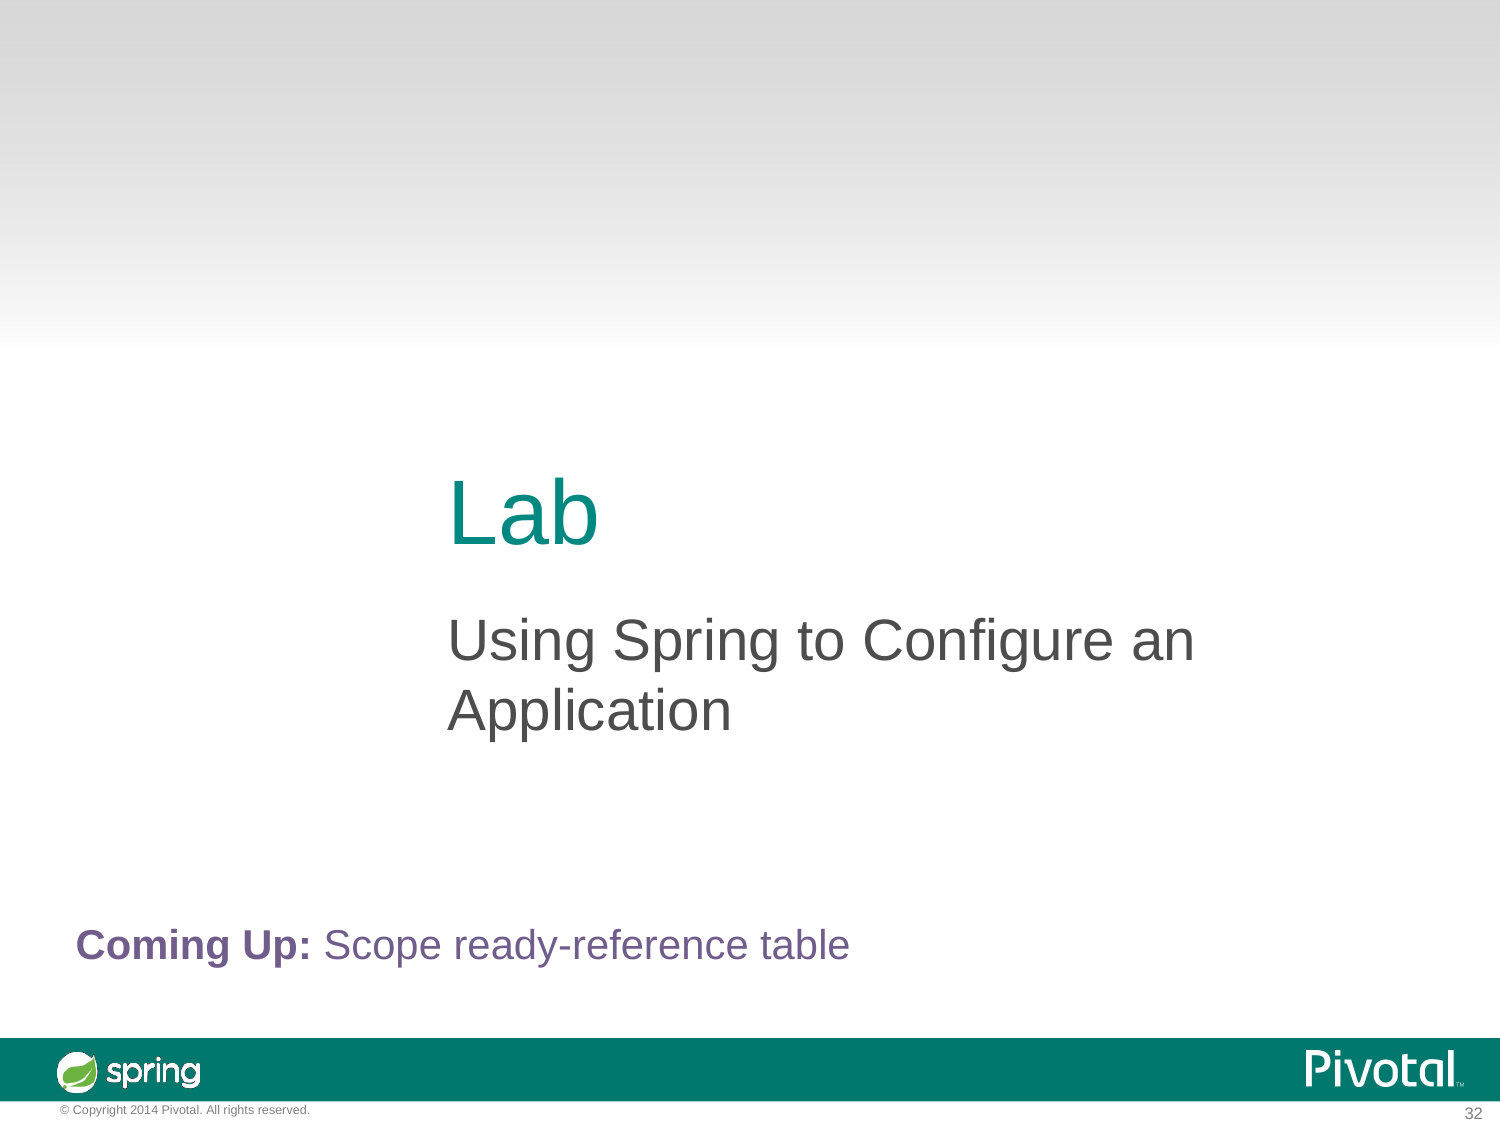

# Lab
Using Spring to Configure an Application
Coming Up: Scope ready-reference table